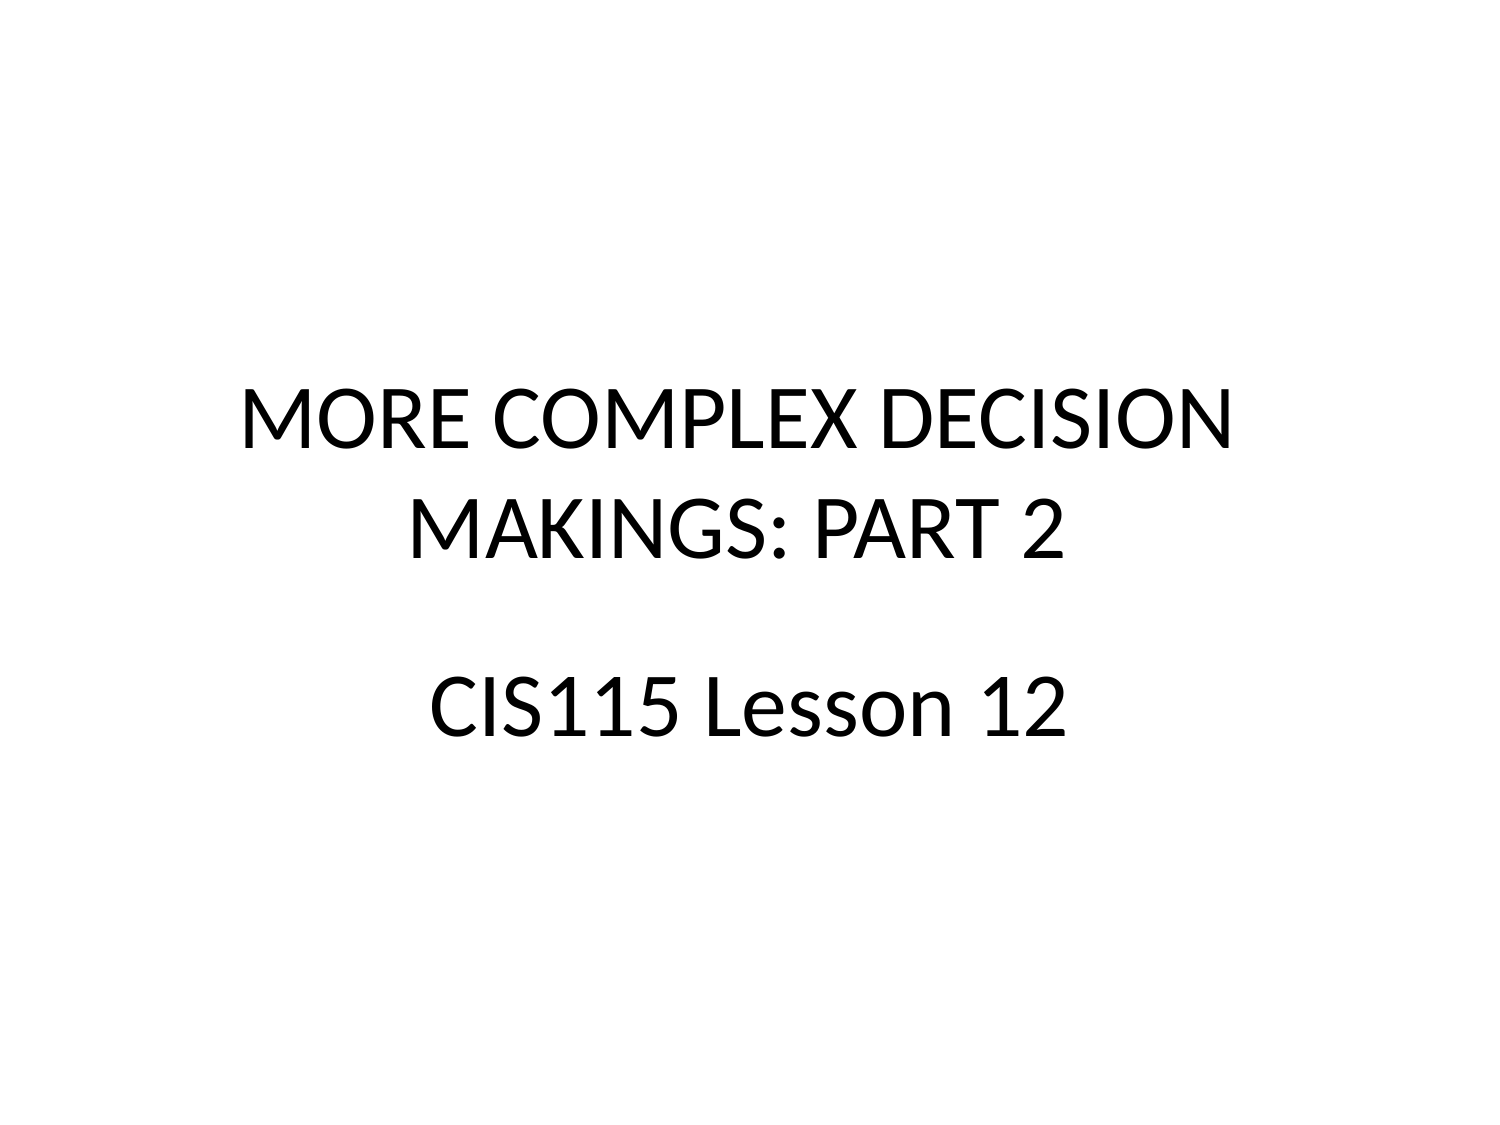

# MORE COMPLEX DECISION MAKINGS: PART 2
CIS115 Lesson 12